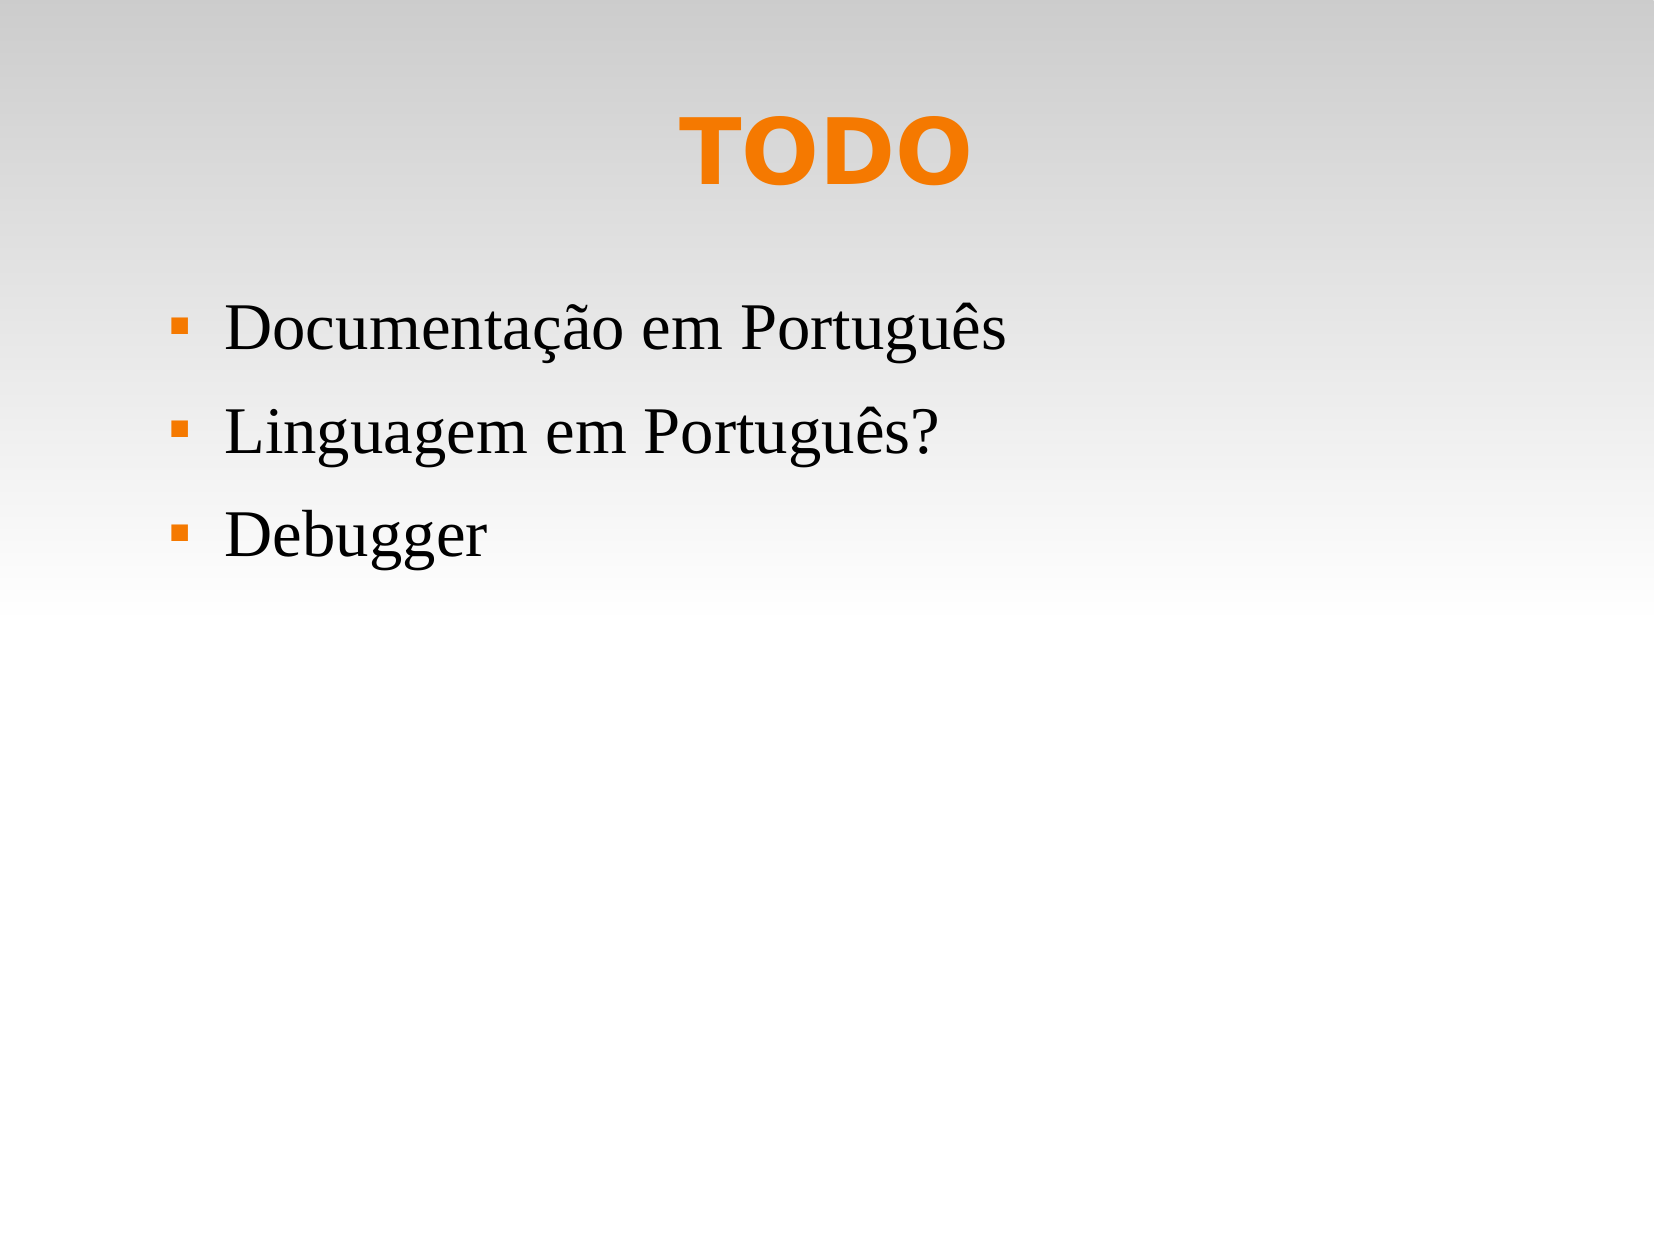

# TODO
Documentação em Português
Linguagem em Português?
Debugger